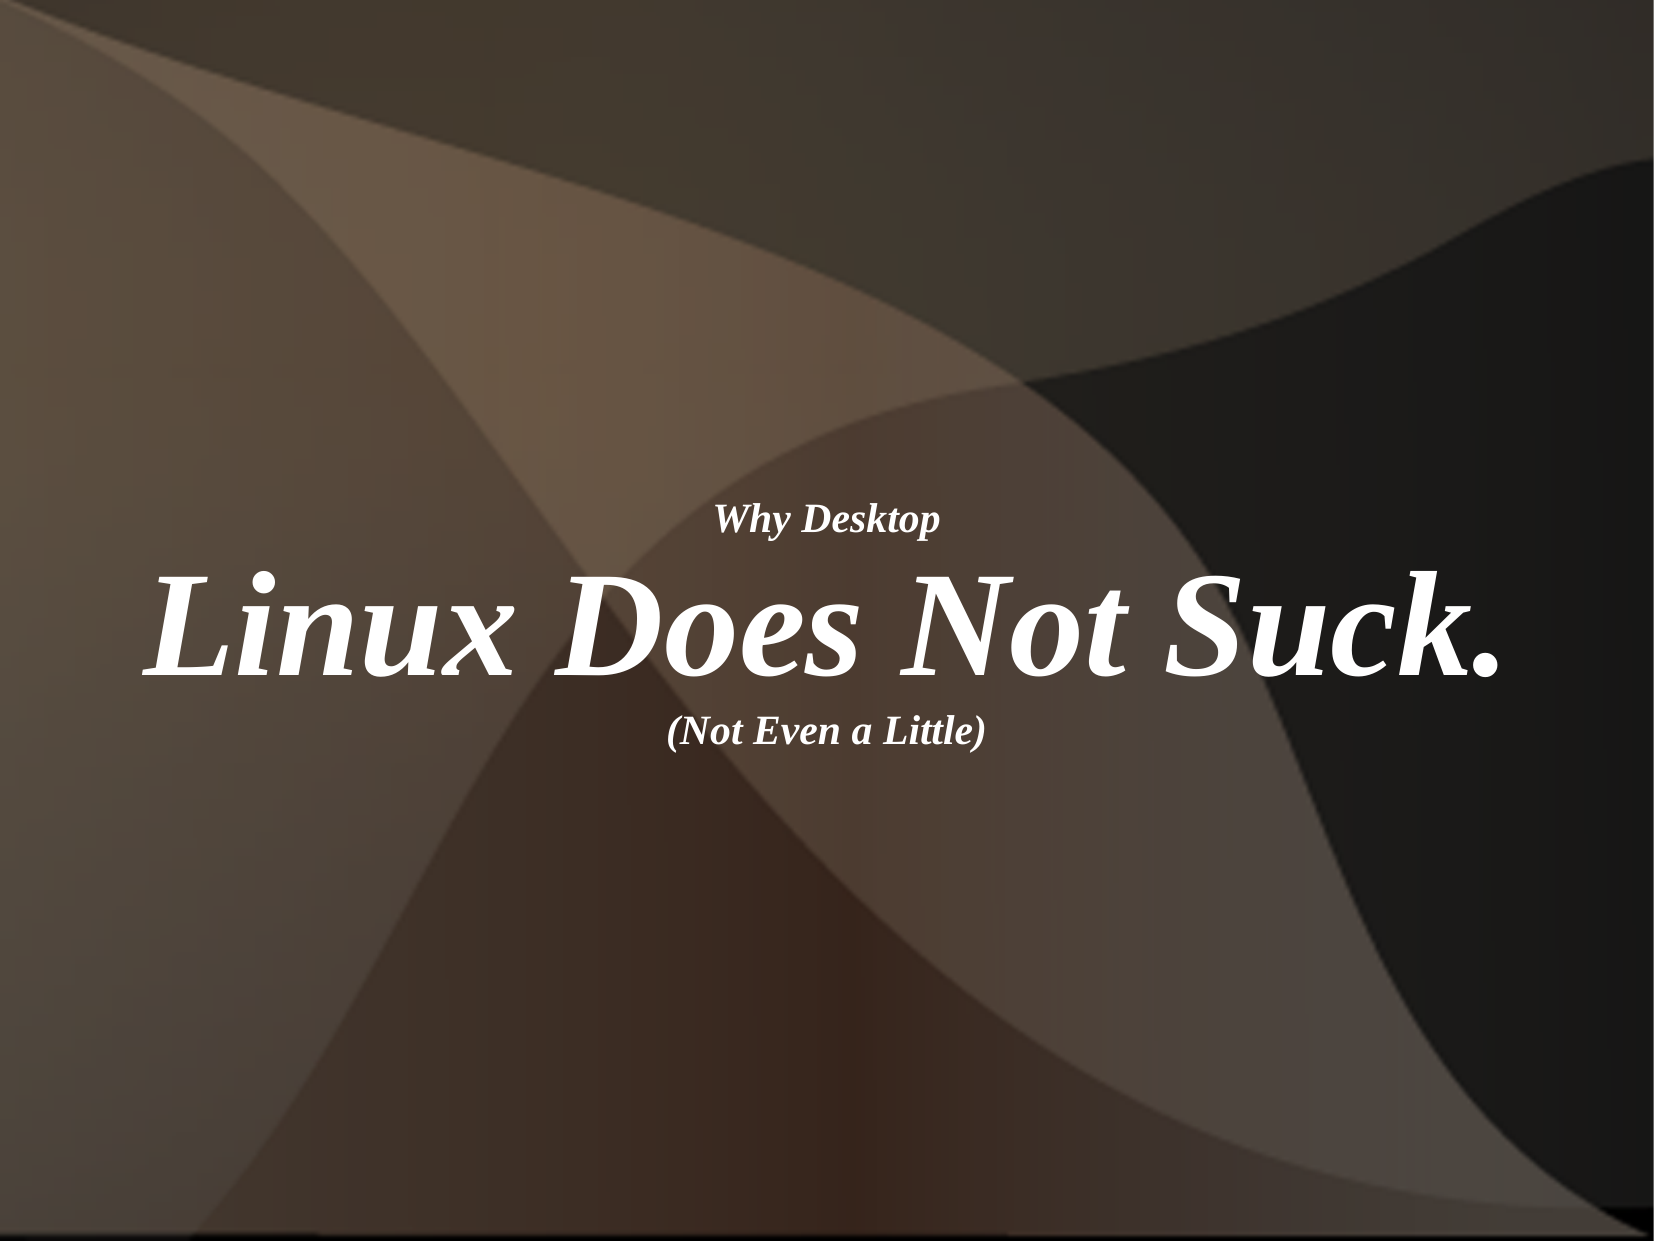

# Why Desktop Linux Does Not Suck. (Not Even a Little)